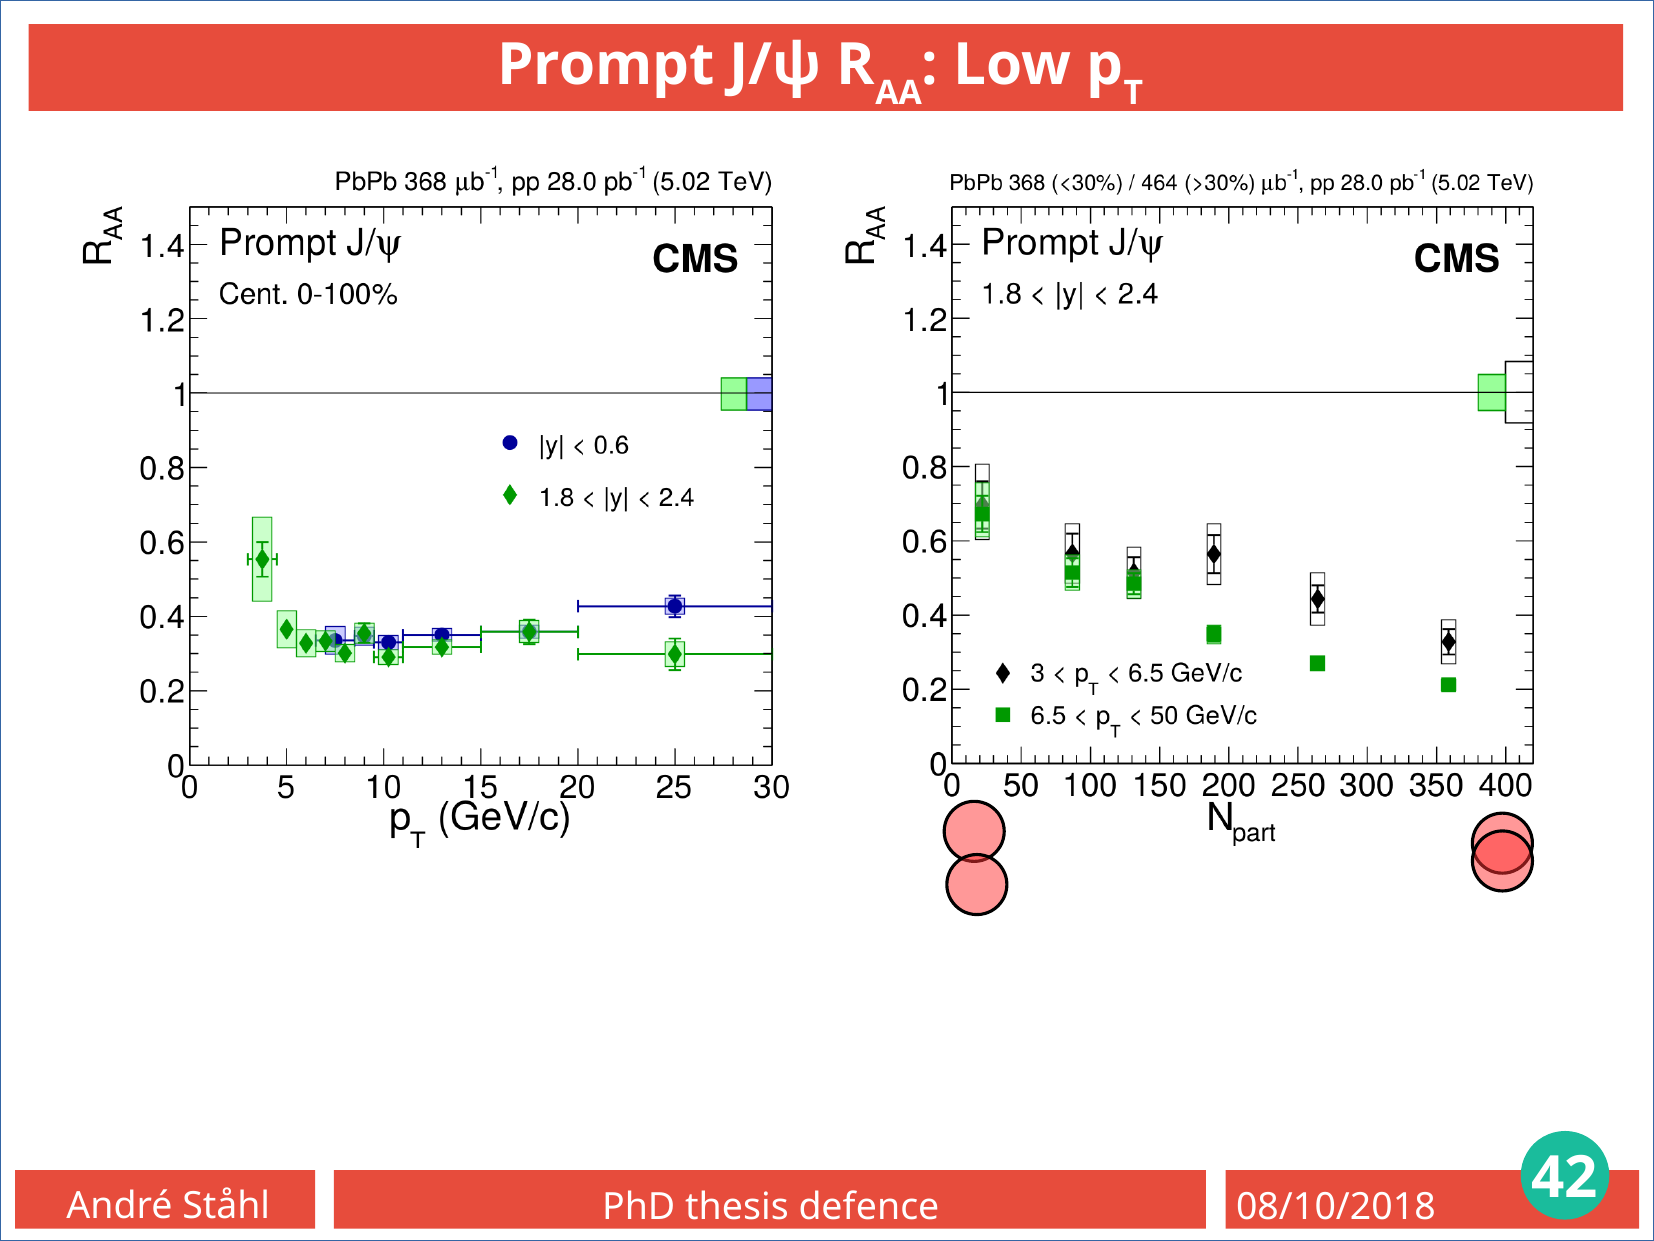

# Prompt J/ψ RAA: Low pT
42
08/10/2018